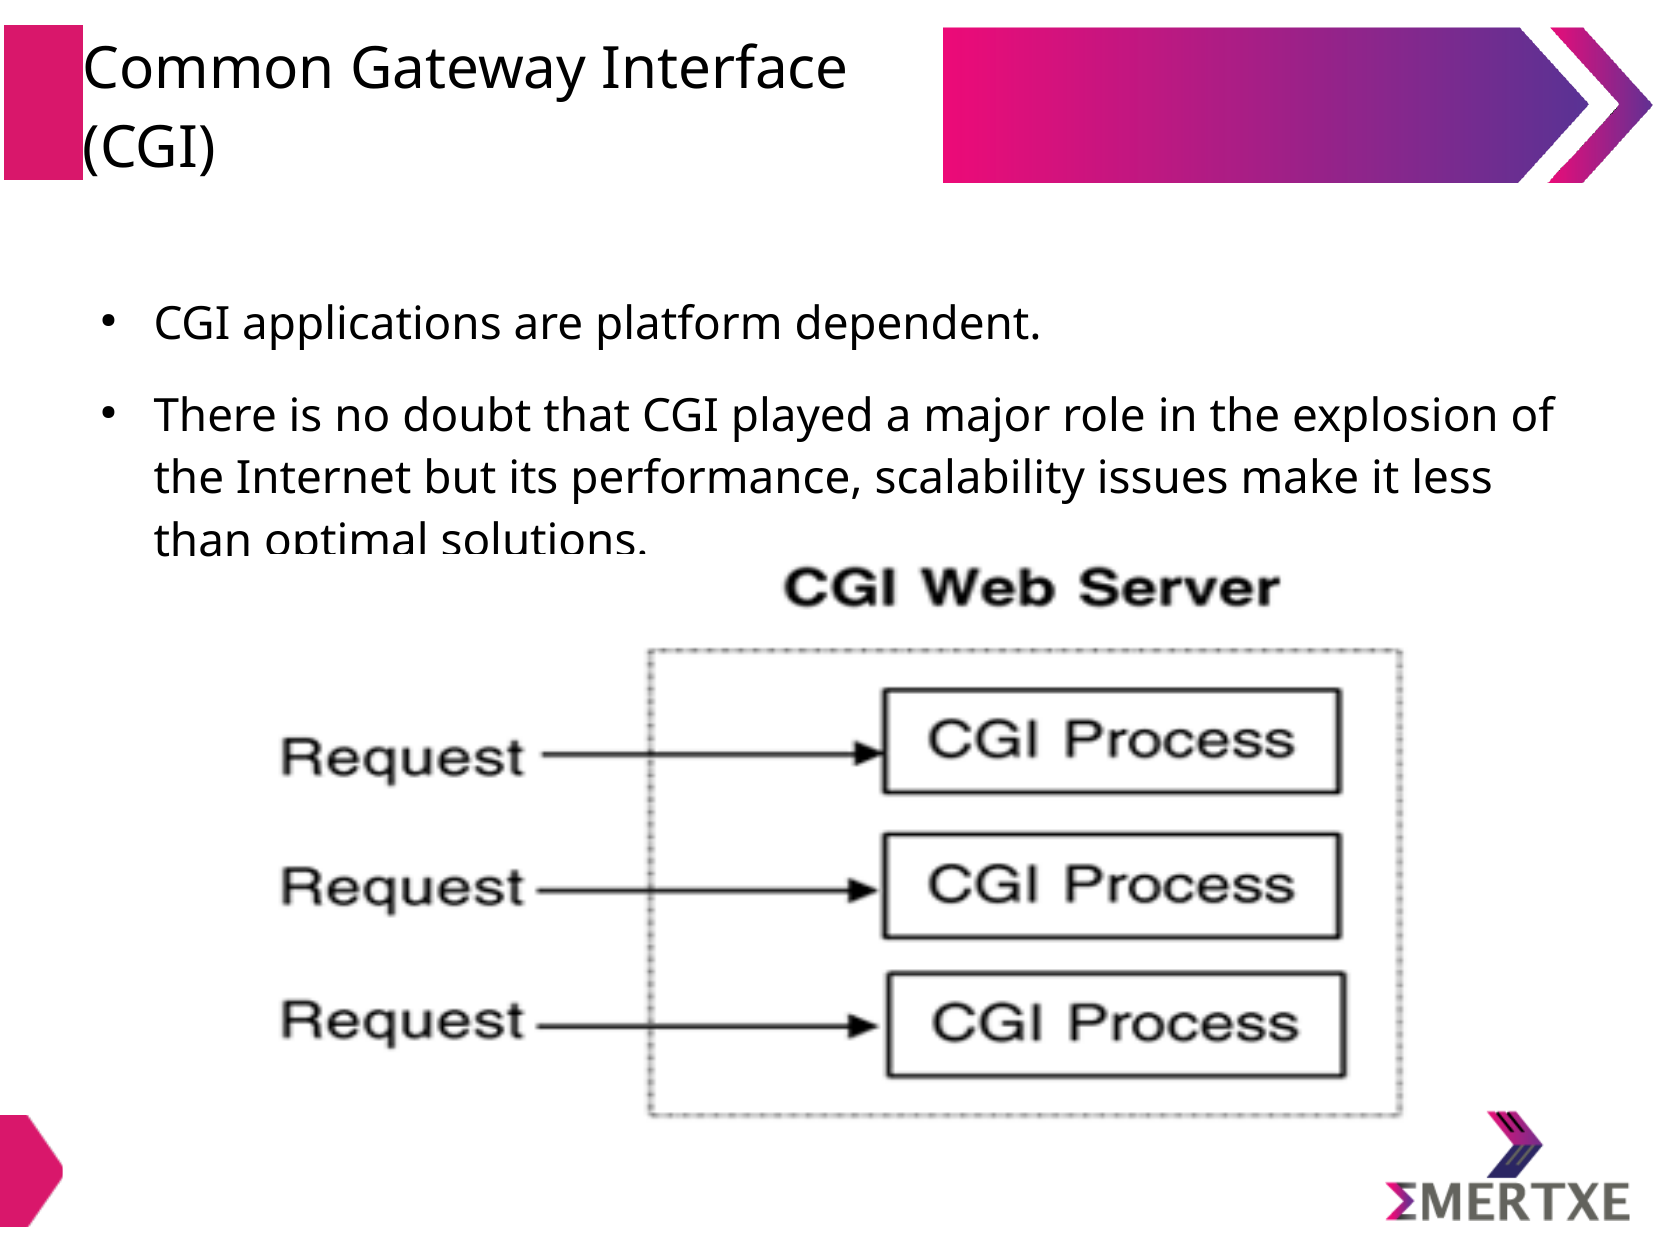

# Common Gateway Interface (CGI)
CGI applications are platform dependent.
There is no doubt that CGI played a major role in the explosion of the Internet but its performance, scalability issues make it less than optimal solutions.